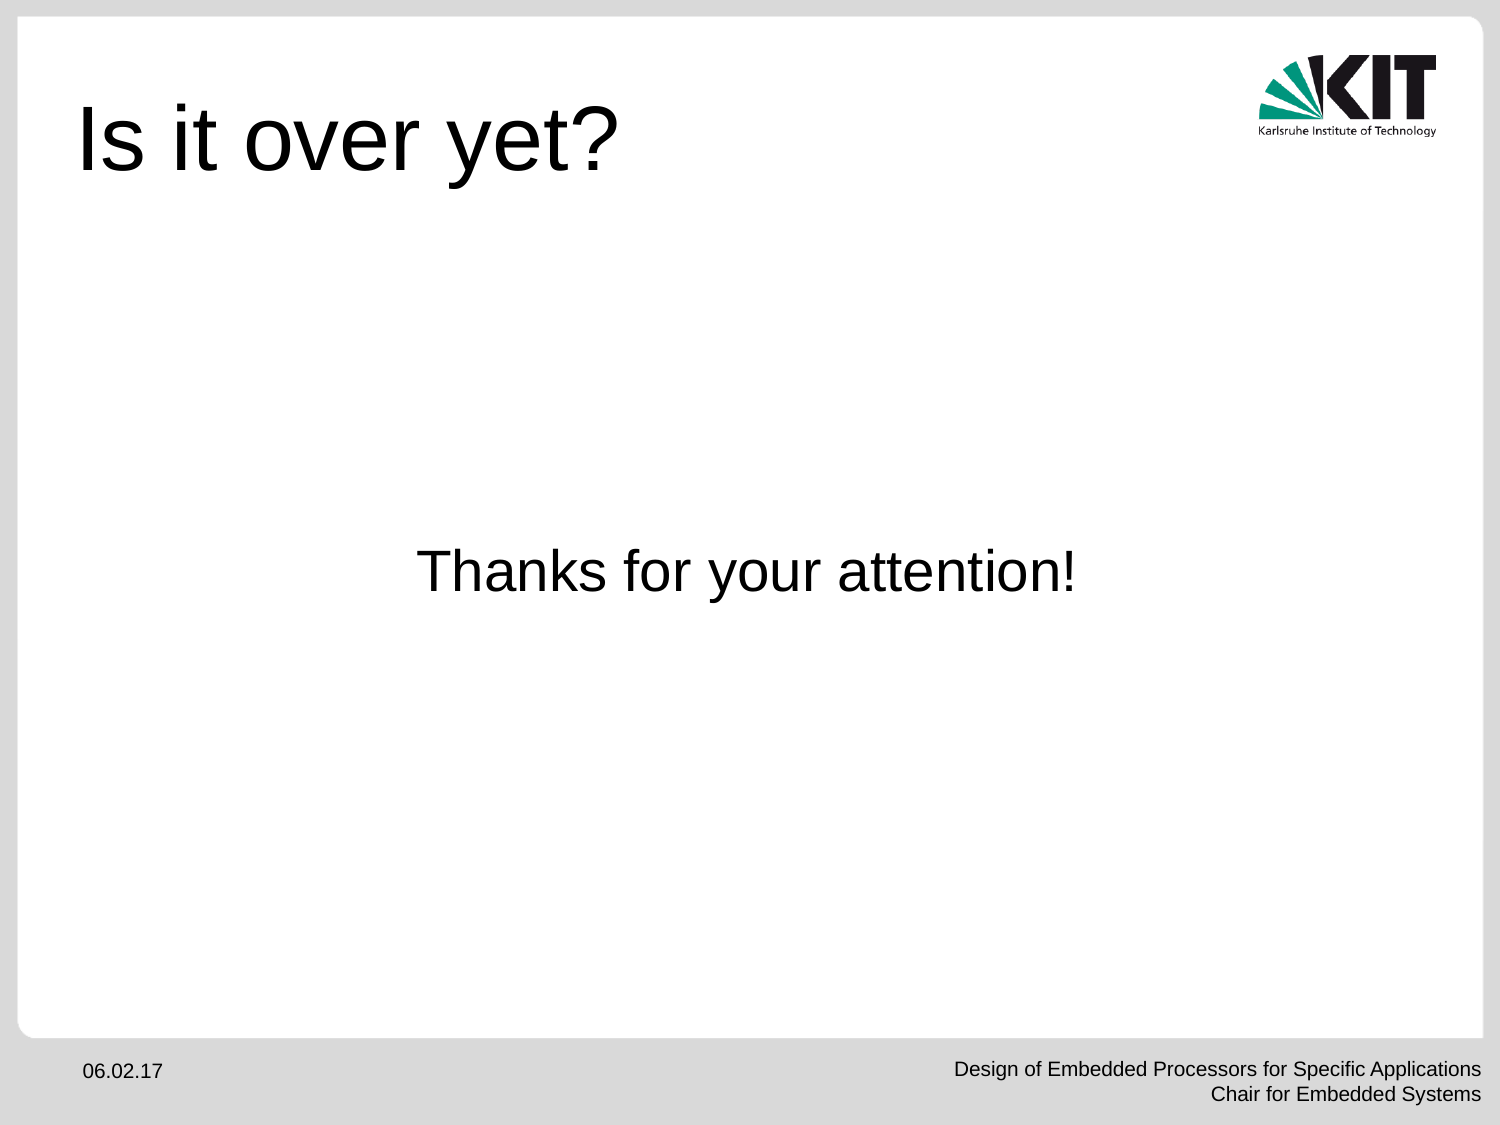

# Is it over yet?
Thanks for your attention!